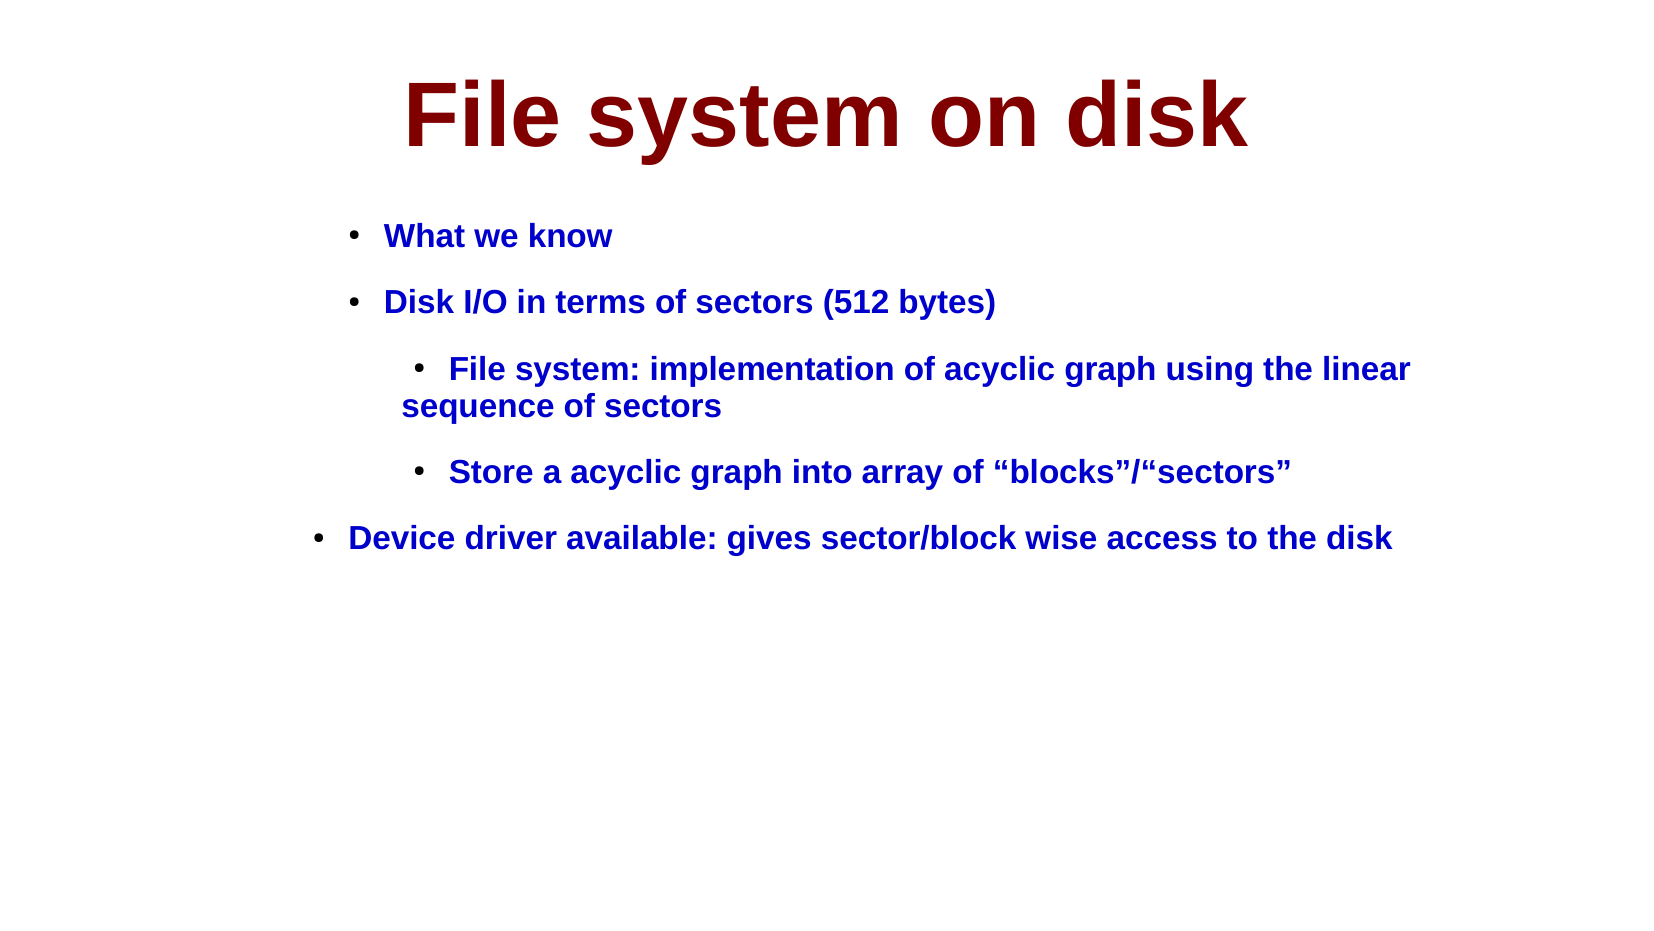

# File system on disk
What we know
Disk I/O in terms of sectors (512 bytes)
File system: implementation of acyclic graph using the linear sequence of sectors
Store a acyclic graph into array of “blocks”/“sectors”
Device driver available: gives sector/block wise access to the disk